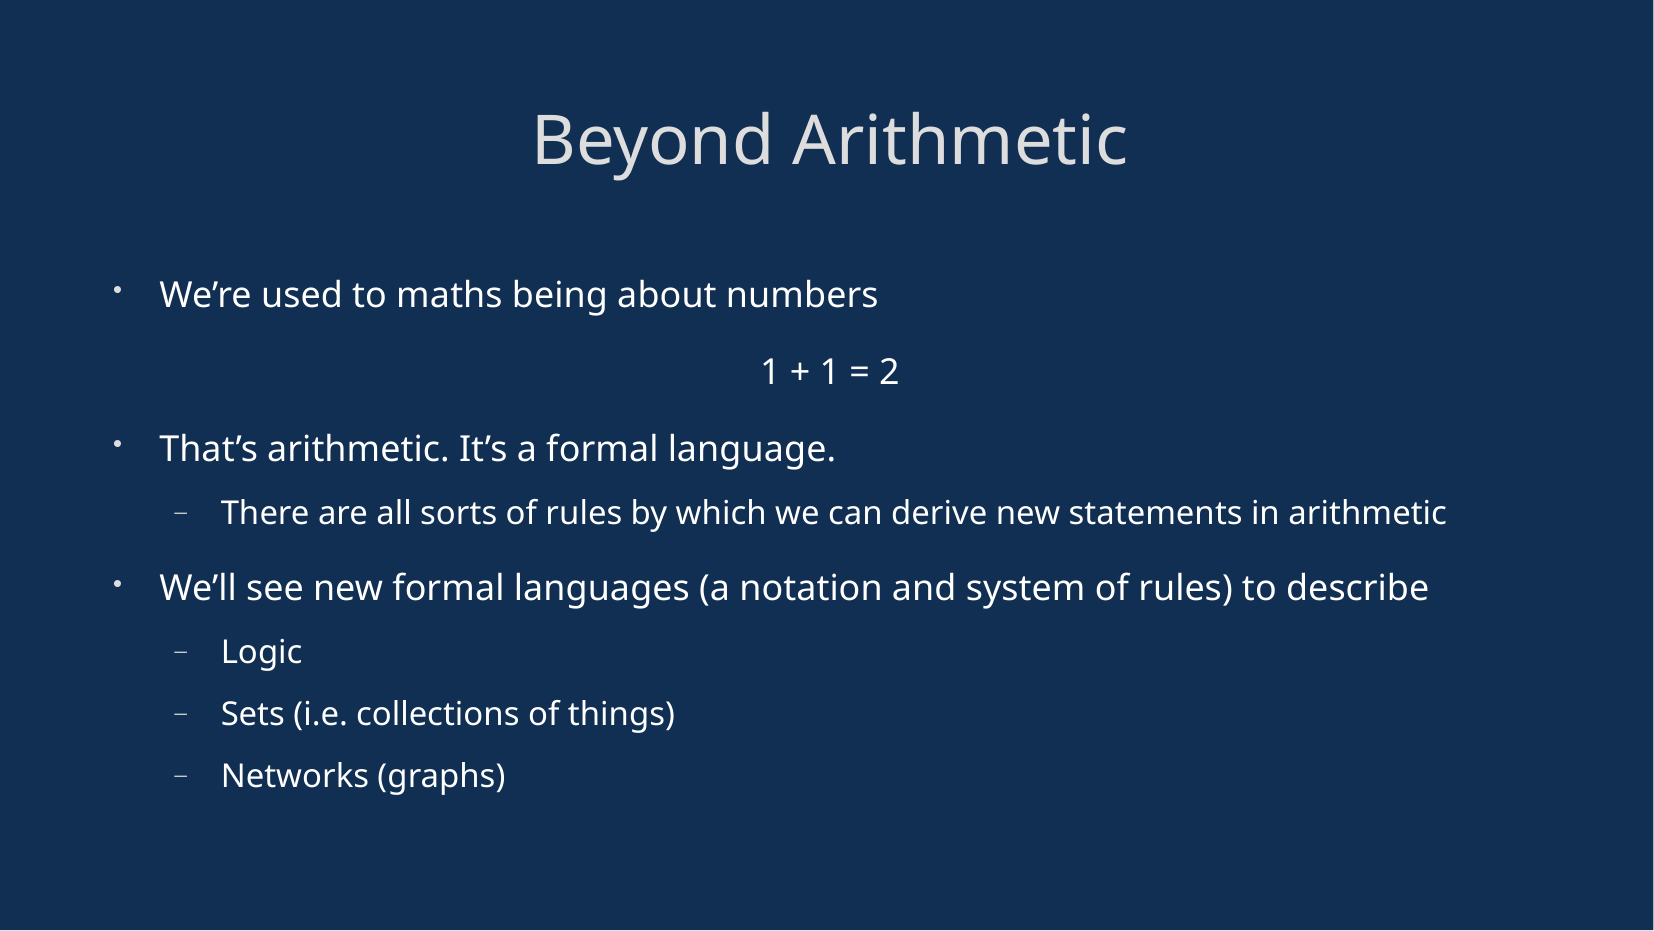

# Beyond Arithmetic
We’re used to maths being about numbers
1 + 1 = 2
That’s arithmetic. It’s a formal language.
There are all sorts of rules by which we can derive new statements in arithmetic
We’ll see new formal languages (a notation and system of rules) to describe
Logic
Sets (i.e. collections of things)
Networks (graphs)